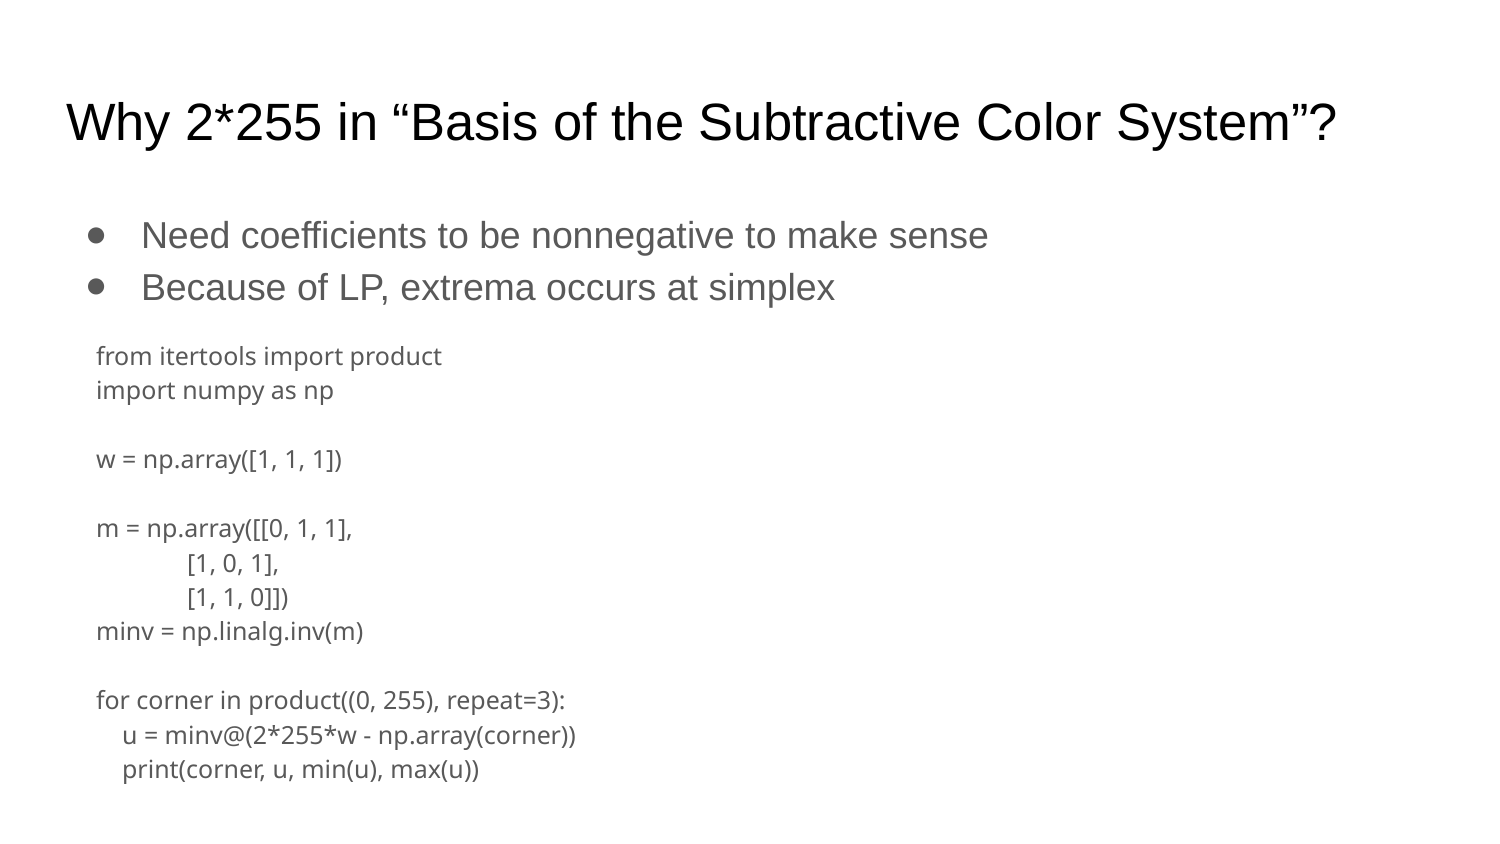

# Why 2*255 in “Basis of the Subtractive Color System”?
Need coefficients to be nonnegative to make sense
Because of LP, extrema occurs at simplex
from itertools import product
import numpy as np
w = np.array([1, 1, 1])
m = np.array([[0, 1, 1],
 [1, 0, 1],
 [1, 1, 0]])
minv = np.linalg.inv(m)
for corner in product((0, 255), repeat=3):
 u = minv@(2*255*w - np.array(corner))
 print(corner, u, min(u), max(u))